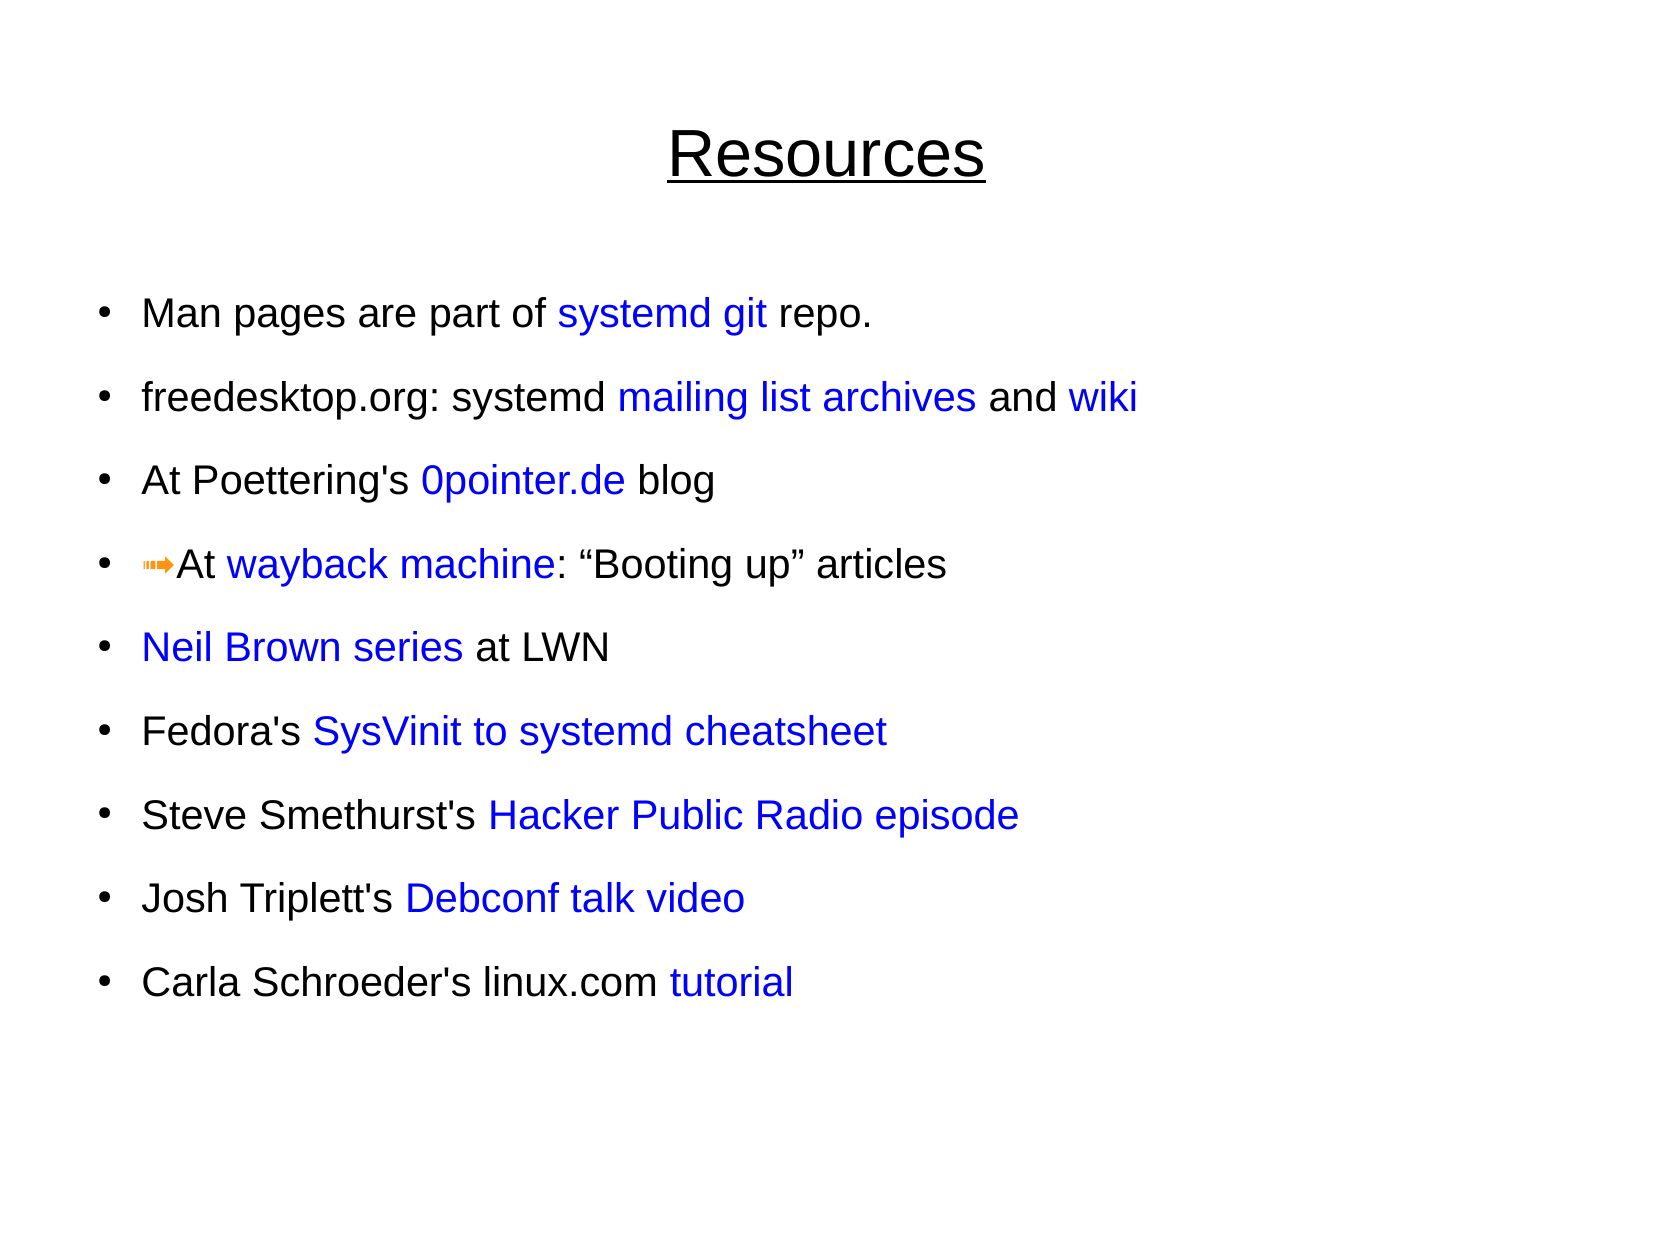

# Resources
Man pages are part of systemd git repo.
freedesktop.org: systemd mailing list archives and wiki
At Poettering's 0pointer.de blog
➟At wayback machine: “Booting up” articles
Neil Brown series at LWN
Fedora's SysVinit to systemd cheatsheet
Steve Smethurst's Hacker Public Radio episode
Josh Triplett's Debconf talk video
Carla Schroeder's linux.com tutorial